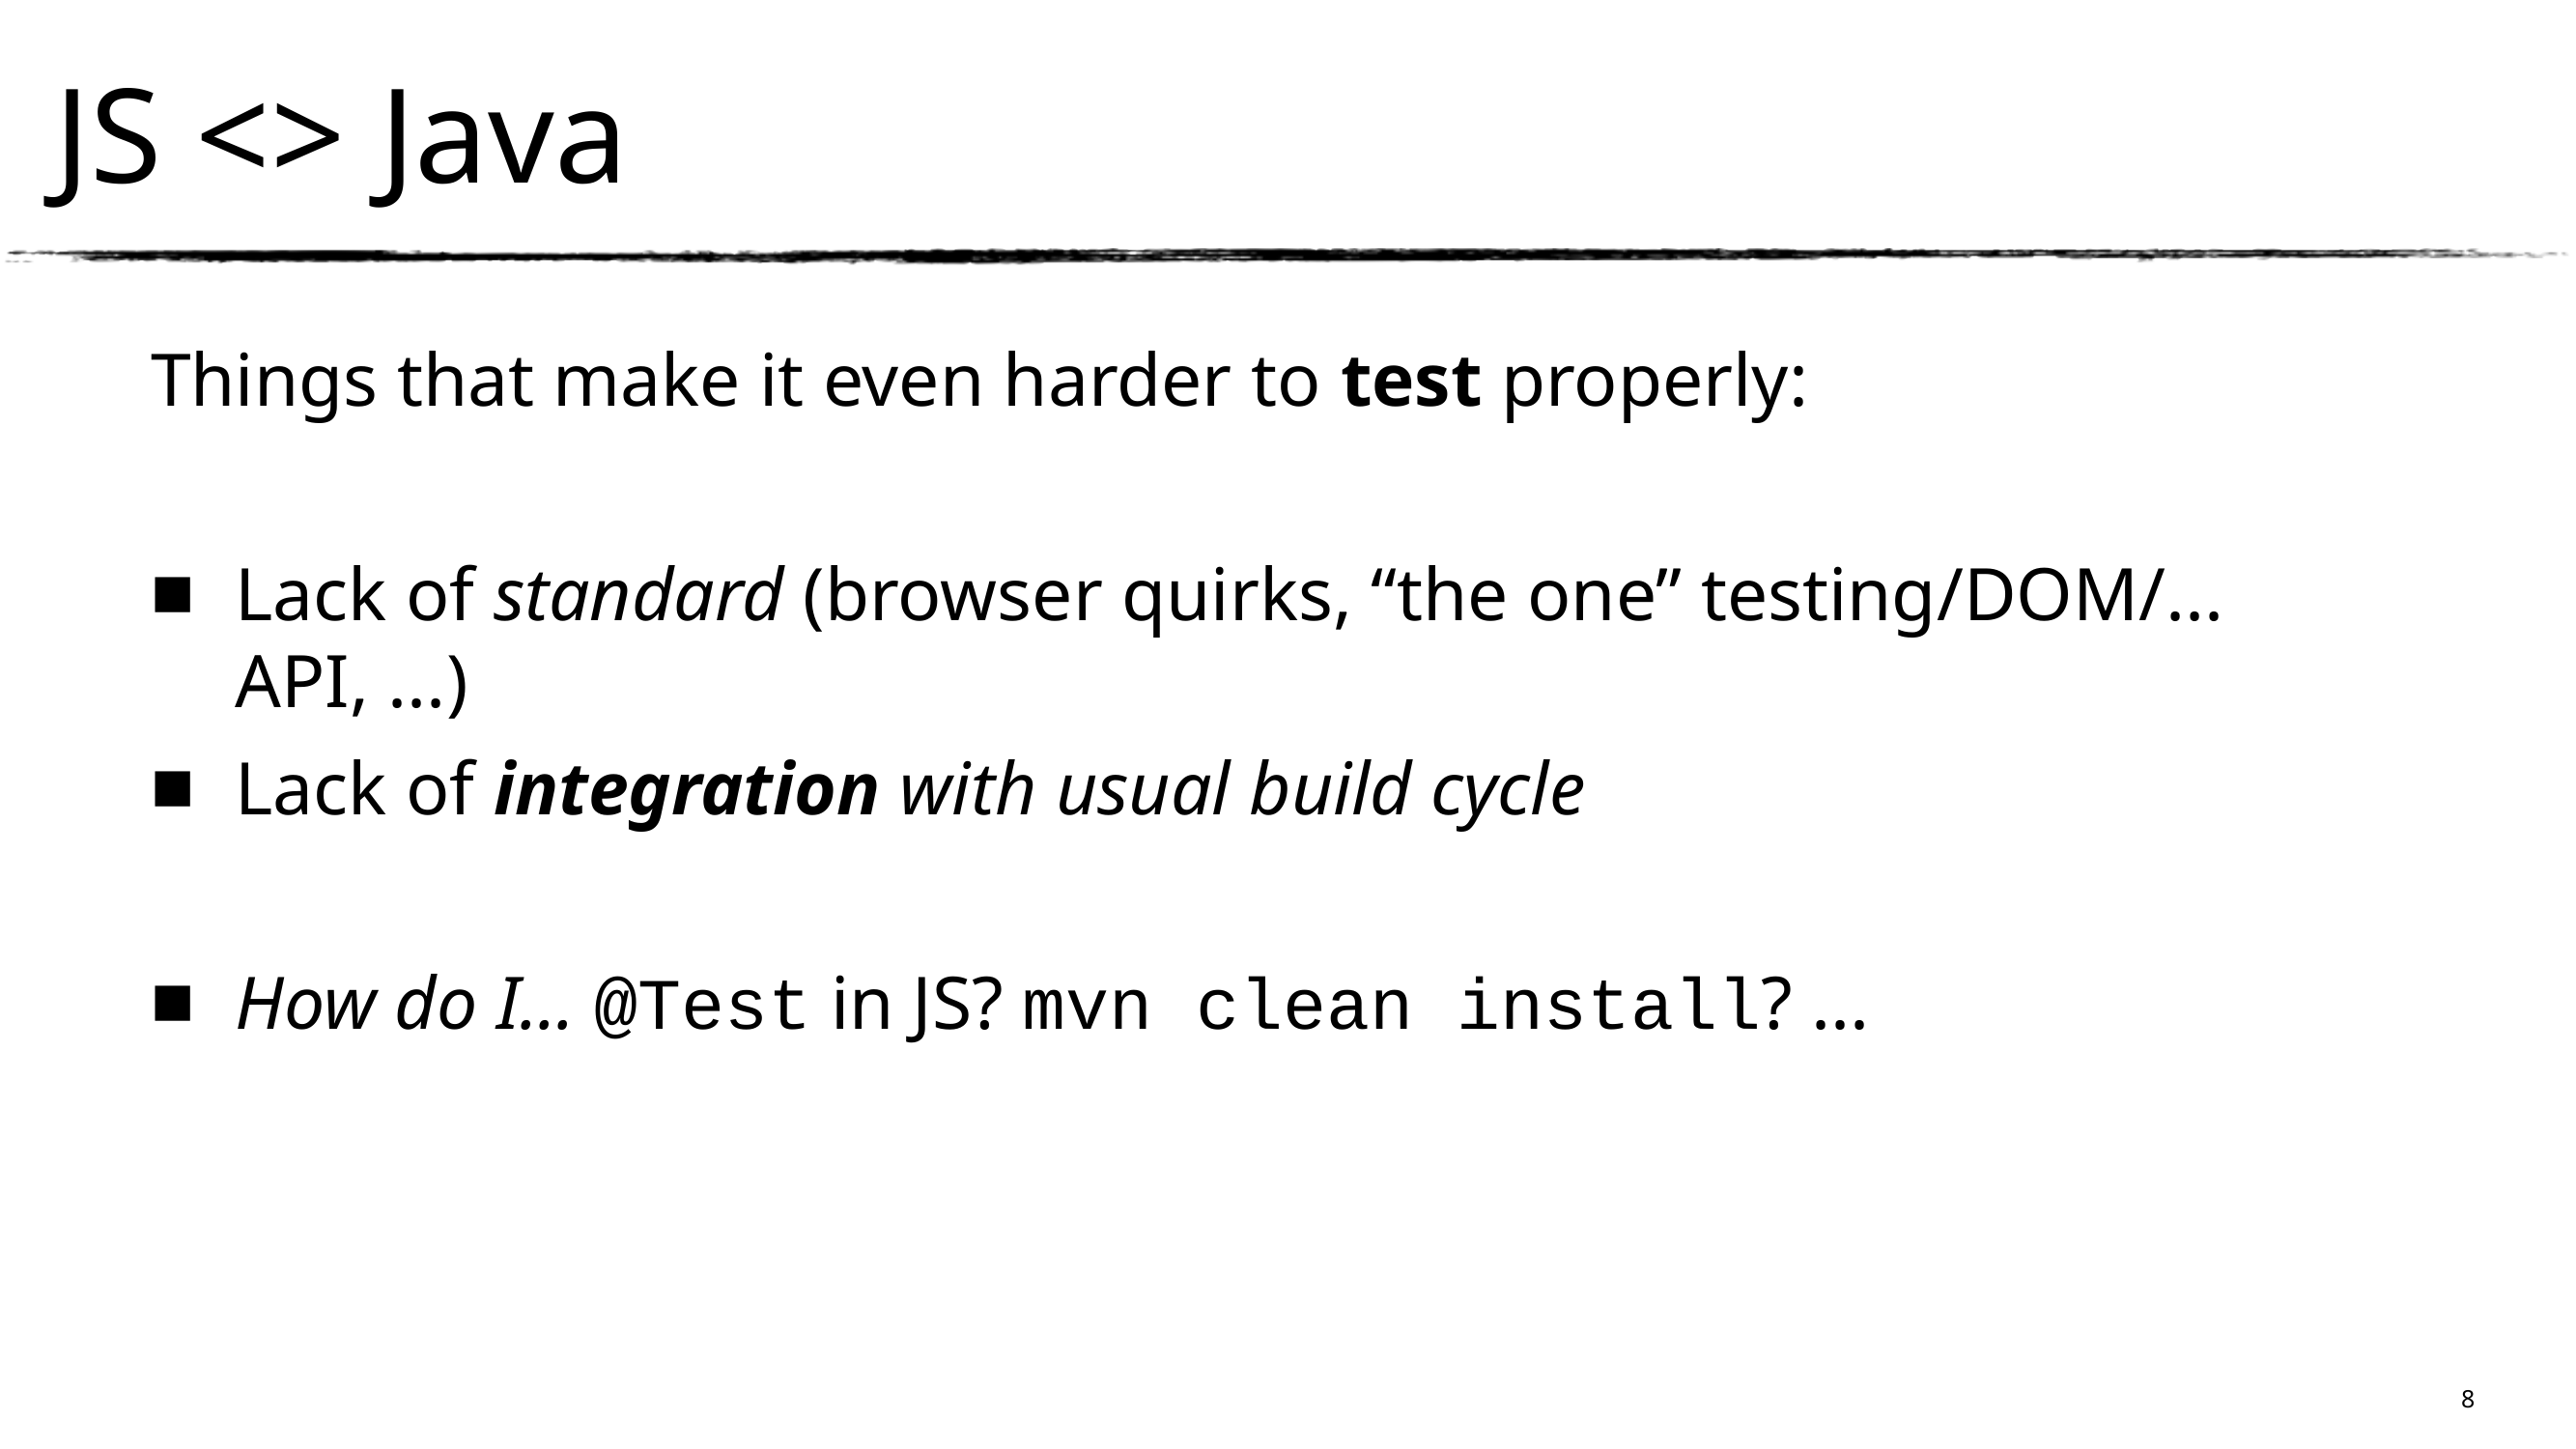

JS <> Java
Things that make it even harder to test properly:
Lack of standard (browser quirks, “the one” testing/DOM/... API, ...)
Lack of integration with usual build cycle
How do I... @Test in JS? mvn clean install? ...